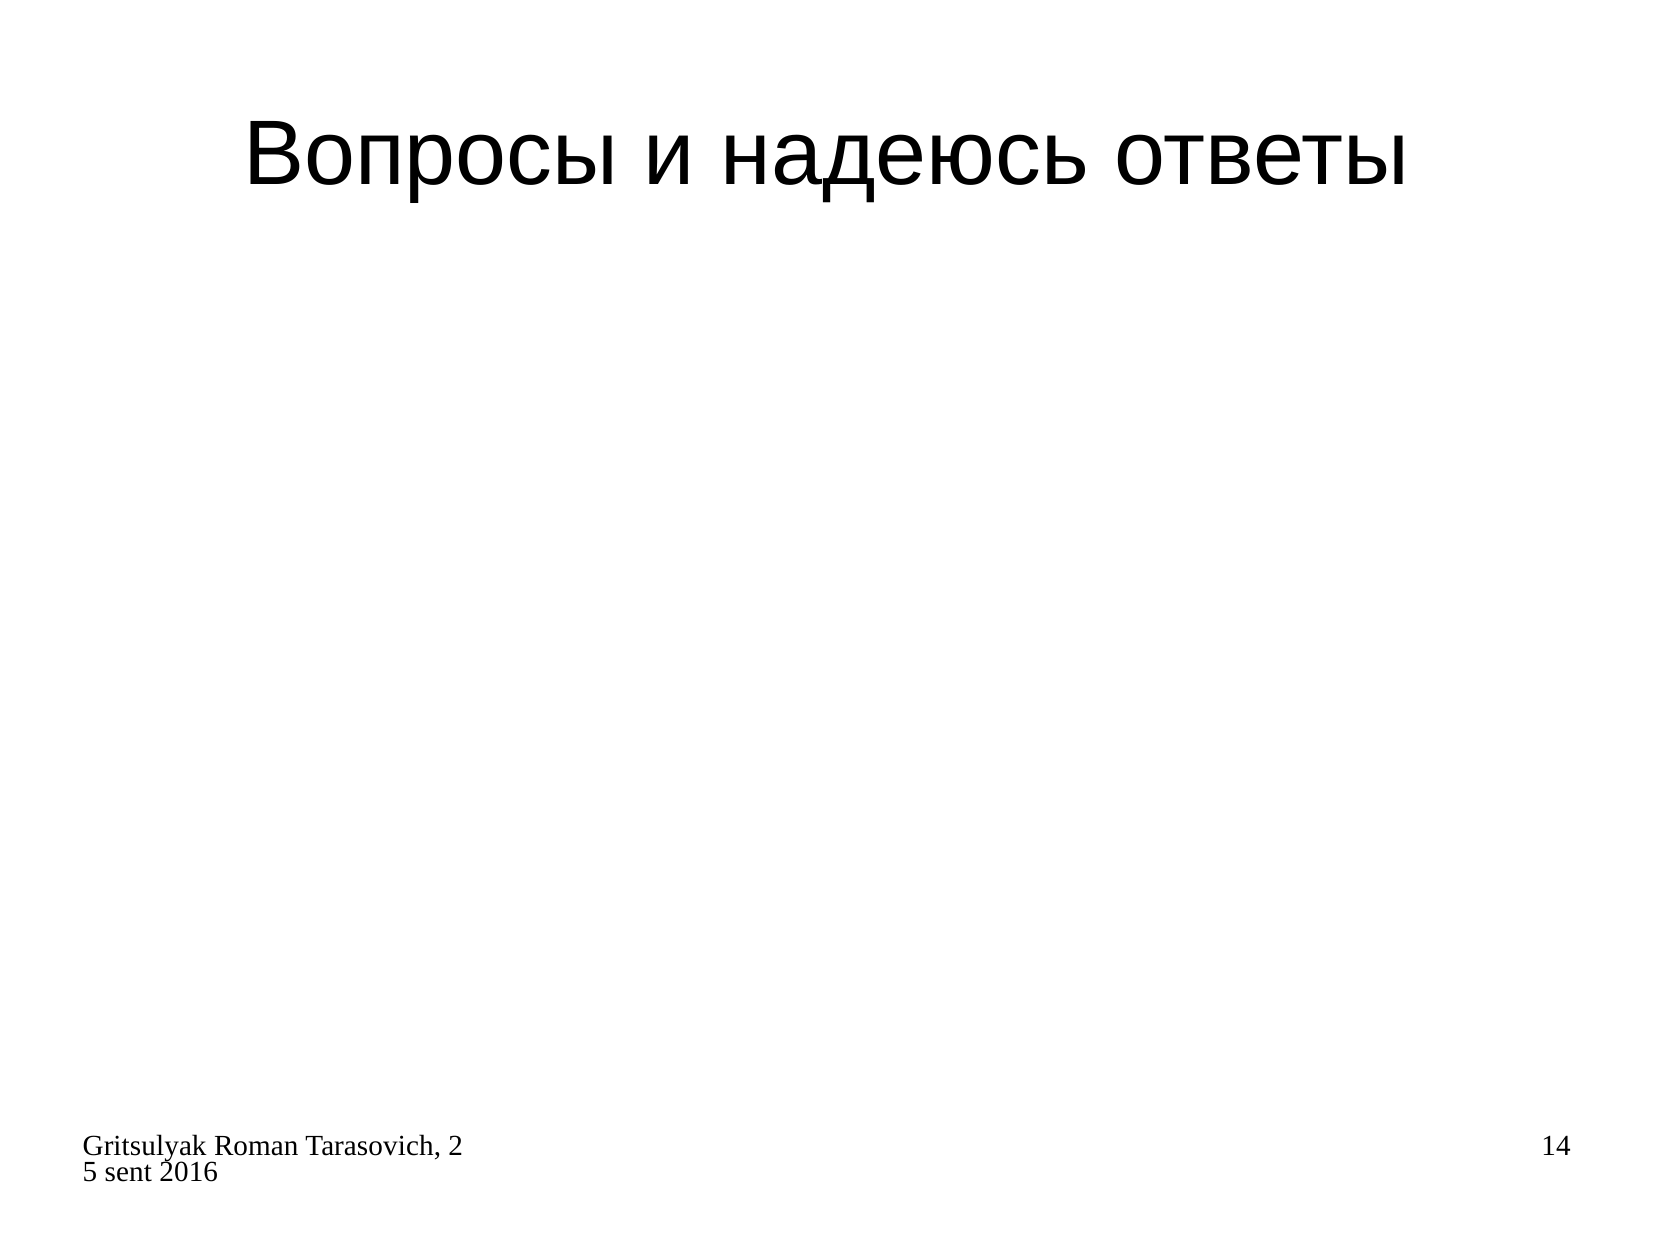

# Вопросы и надеюсь ответы
Gritsulyak Roman Tarasovich, 25 sent 2016
14